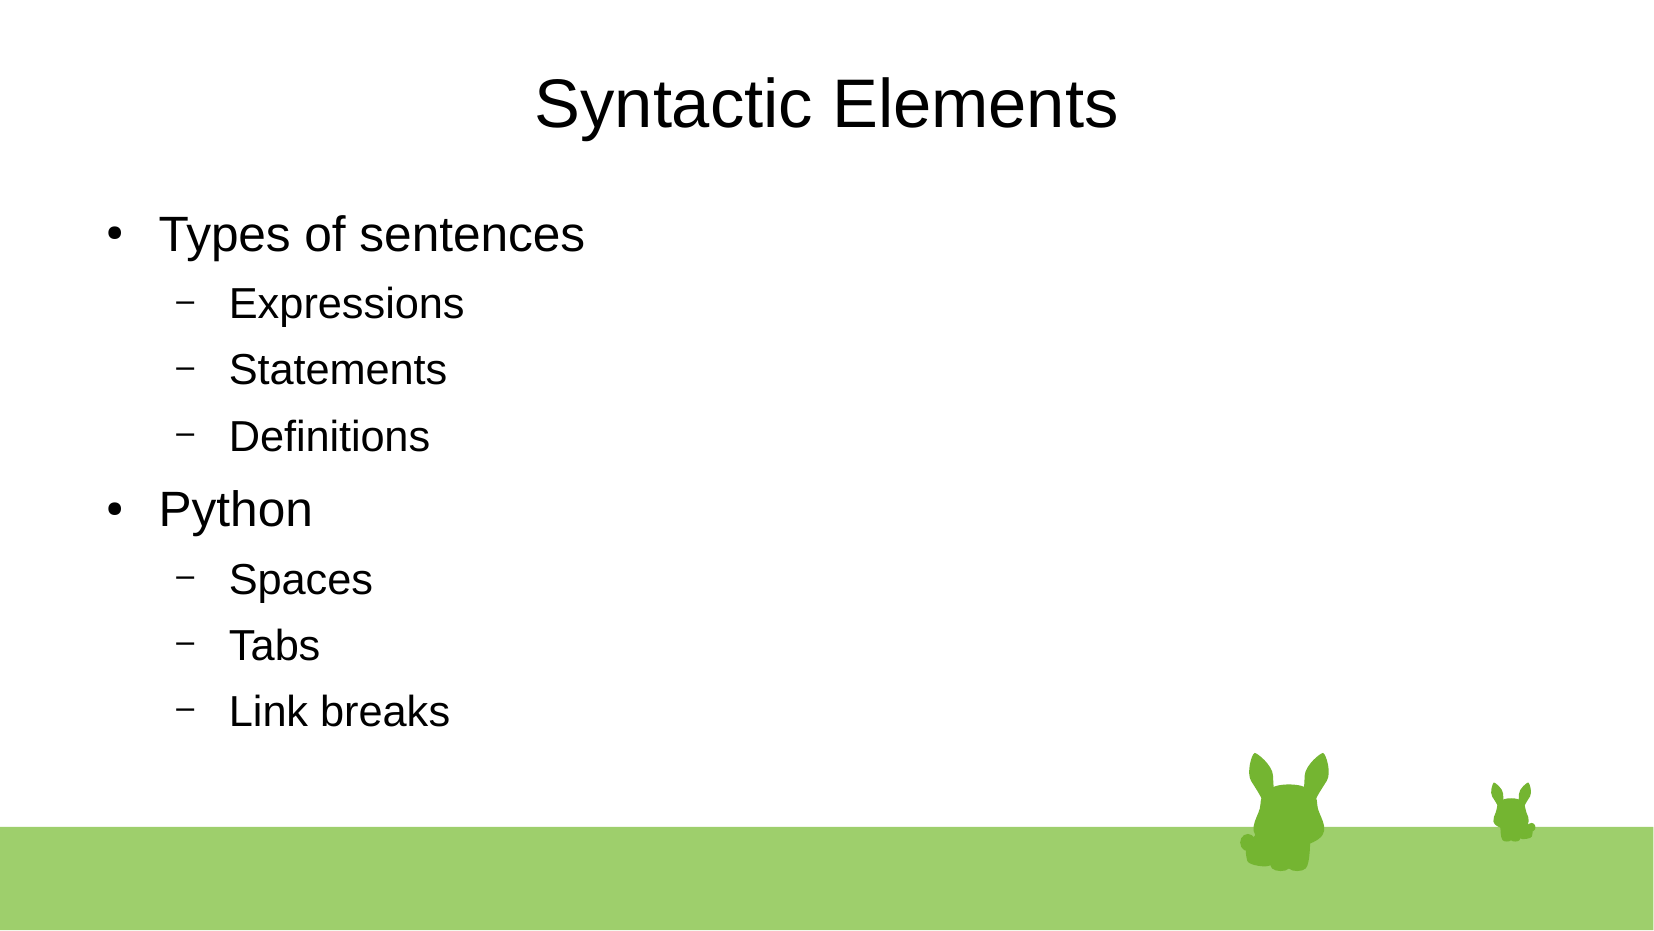

# Syntactic Elements
Types of sentences
Expressions
Statements
Definitions
Python
Spaces
Tabs
Link breaks